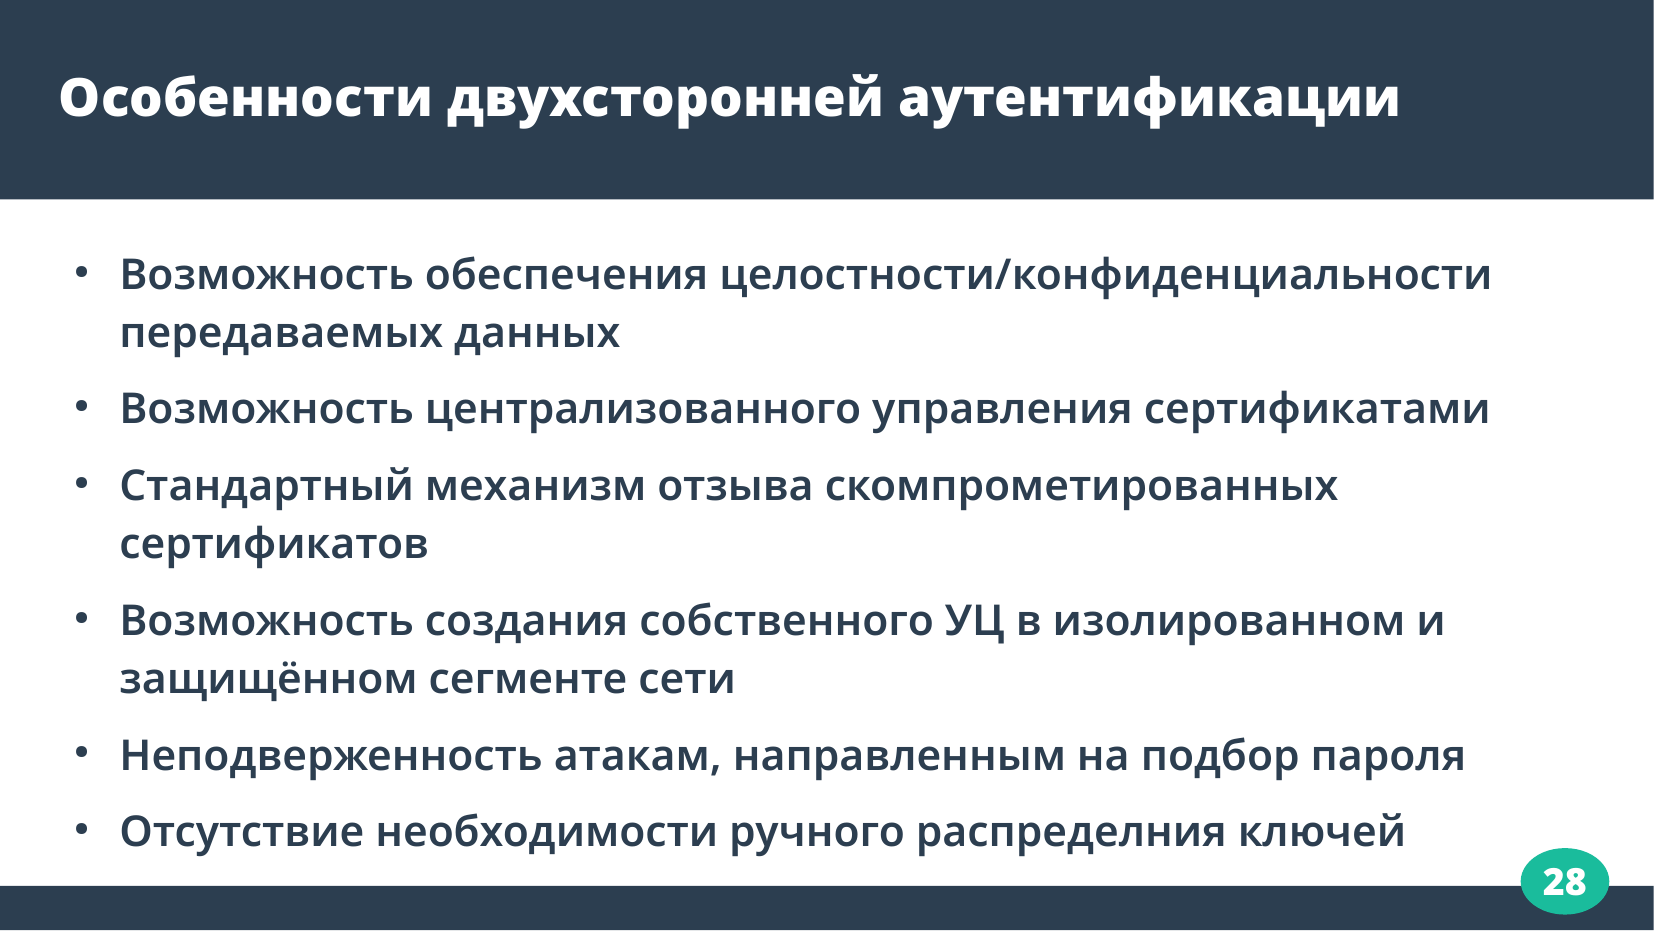

# Особенности двухсторонней аутентификации
Возможность обеспечения целостности/конфиденциальности передаваемых данных
Возможность централизованного управления сертификатами
Стандартный механизм отзыва скомпрометированных сертификатов
Возможность создания собственного УЦ в изолированном и защищённом сегменте сети
Неподверженность атакам, направленным на подбор пароля
Отсутствие необходимости ручного распределния ключей
28